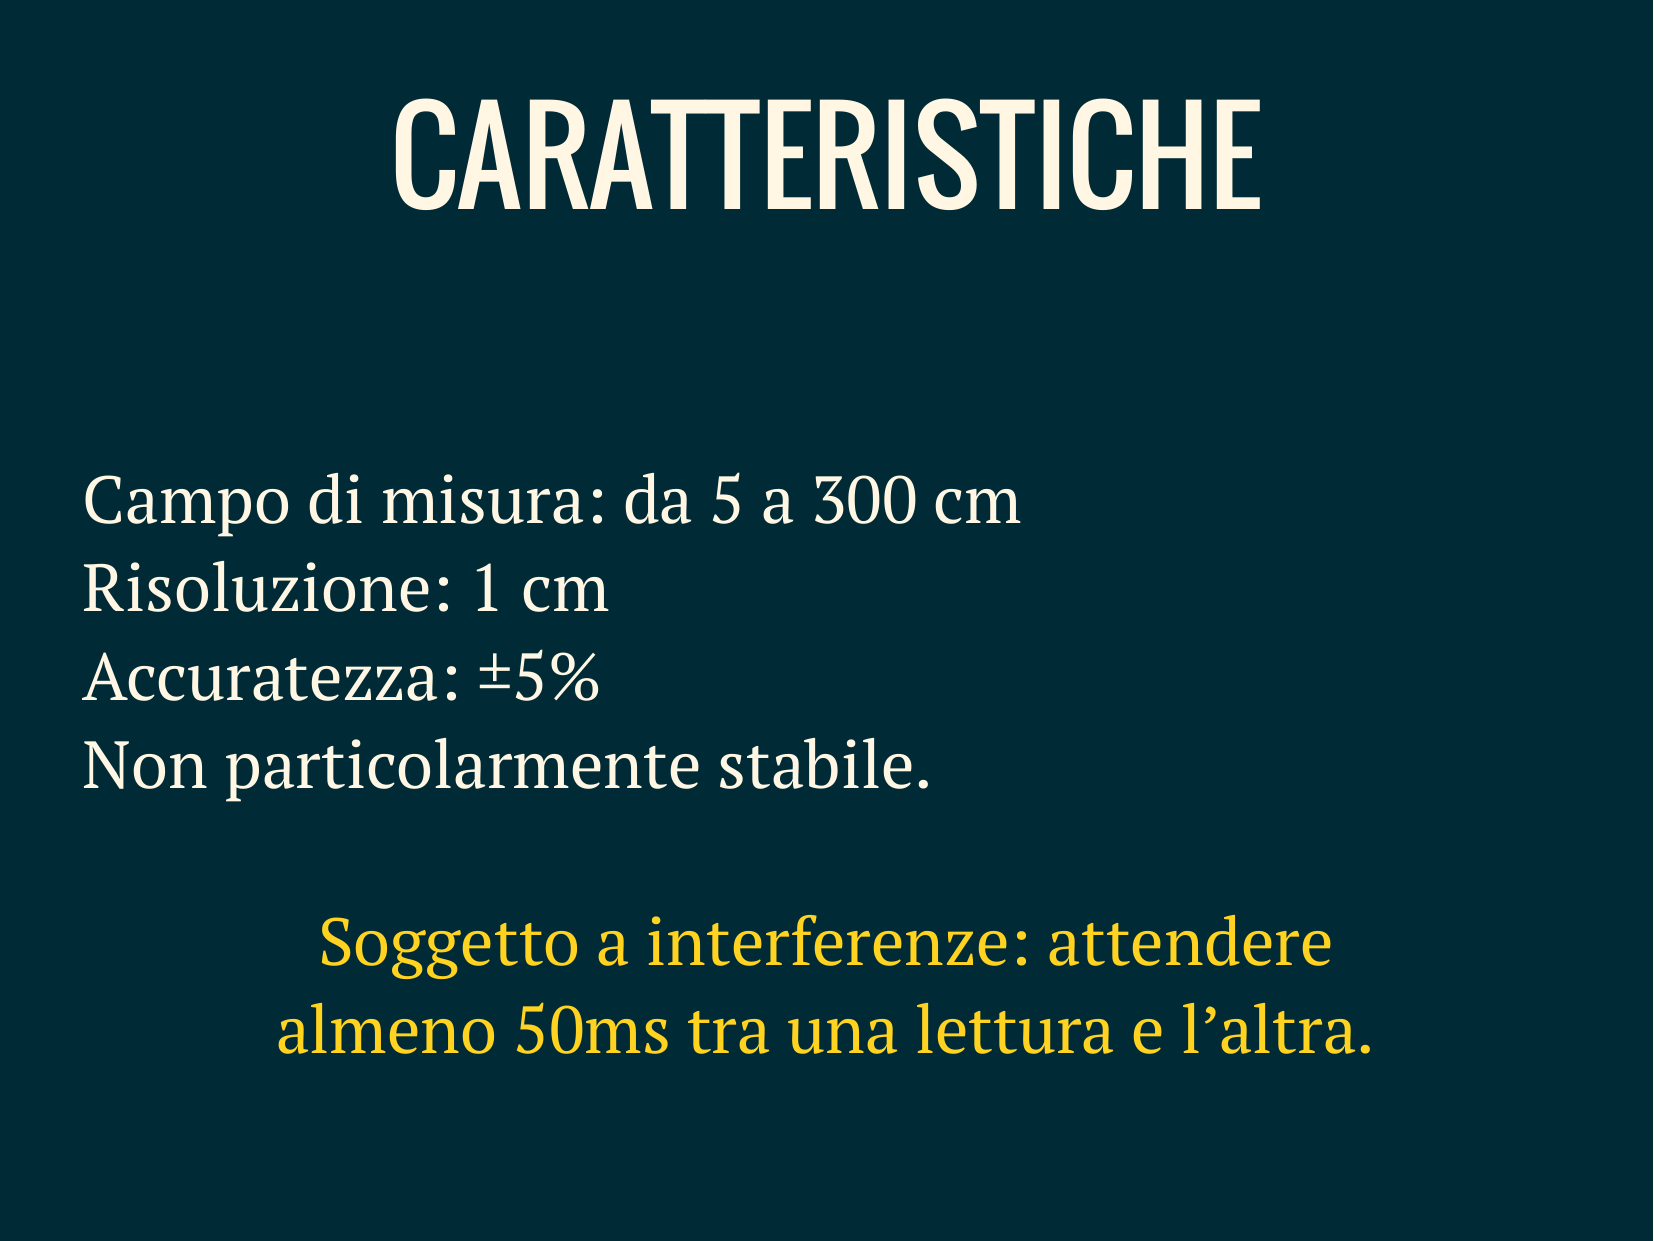

# Caratteristiche
Campo di misura: da 5 a 300 cm
Risoluzione: 1 cm
Accuratezza: ±5%
Non particolarmente stabile.
Soggetto a interferenze: attendere
almeno 50ms tra una lettura e l’altra.